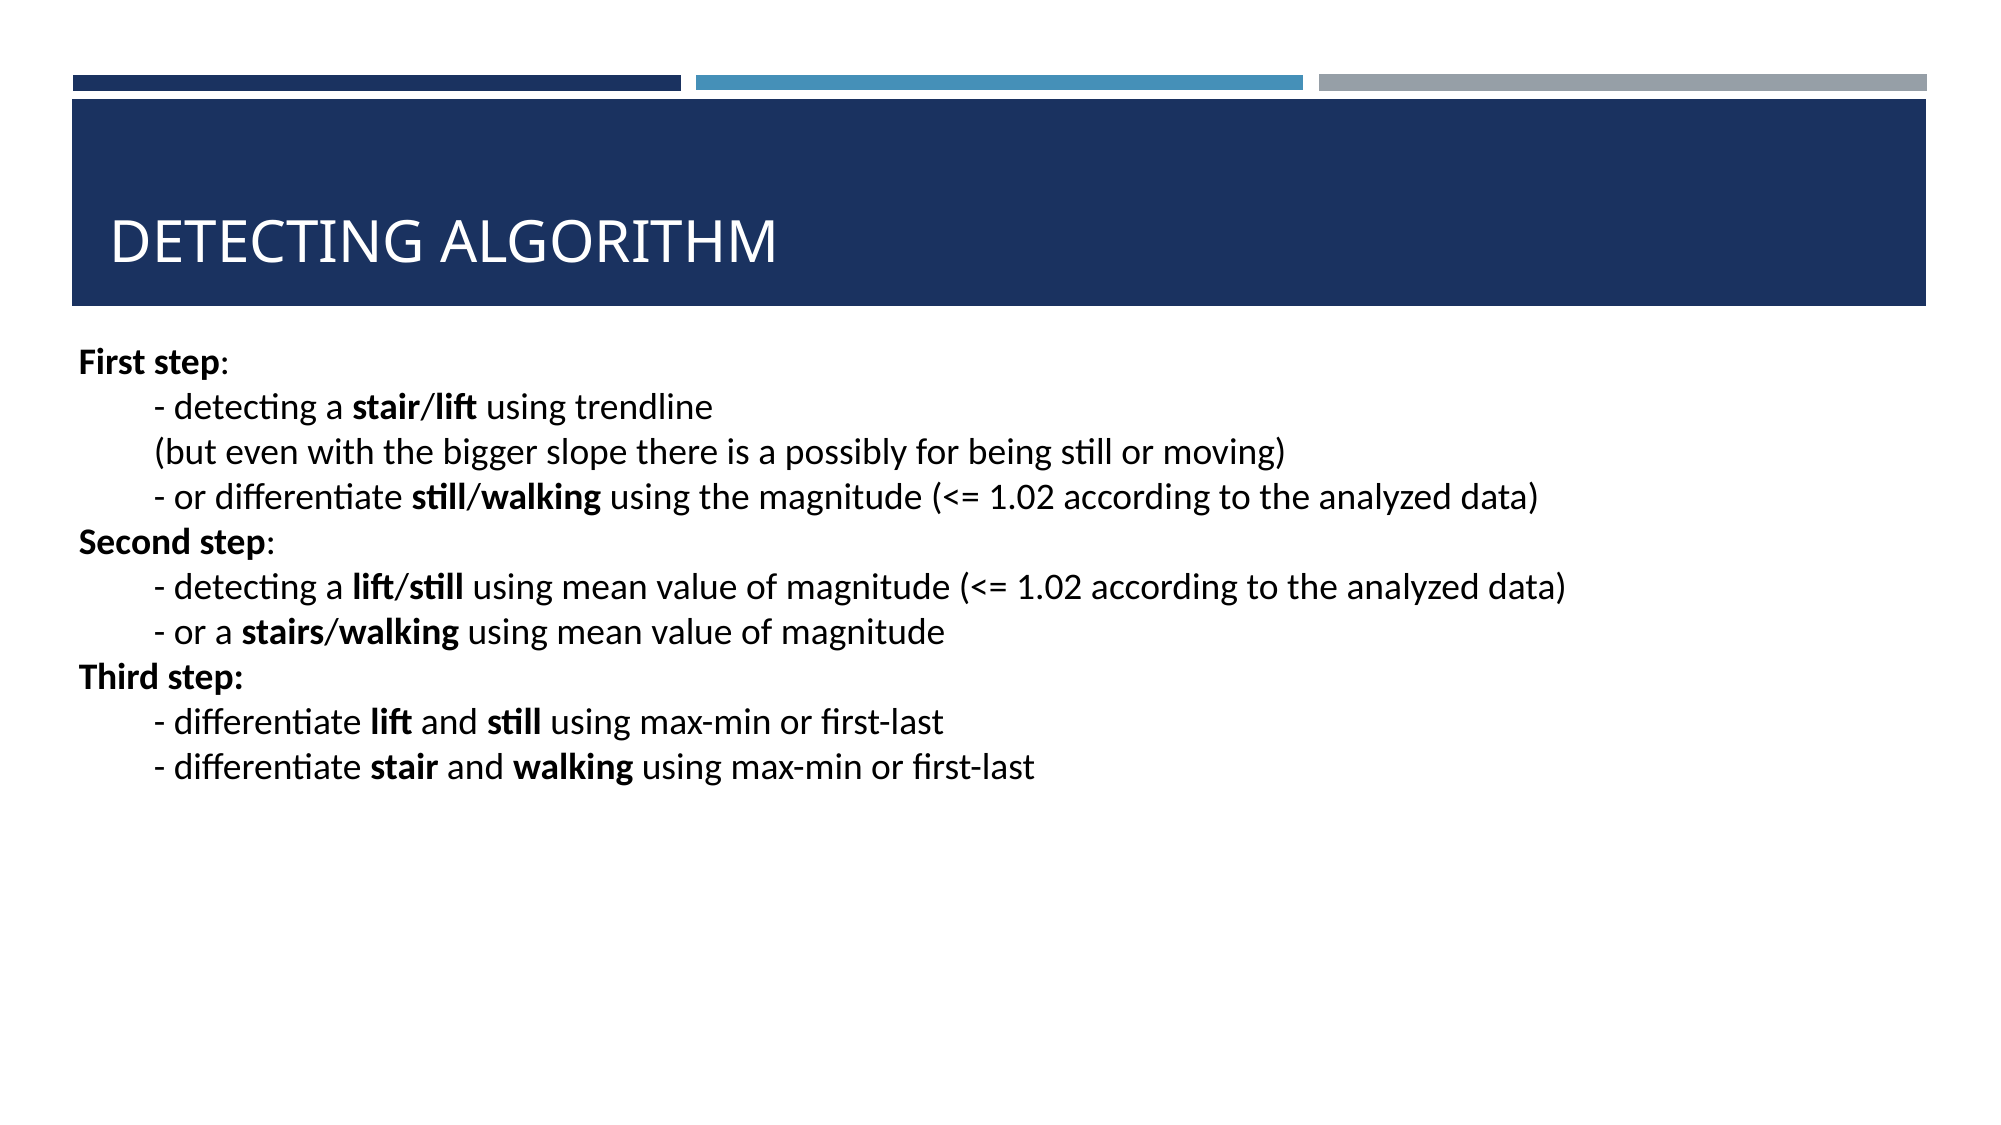

# Detecting Algorithm
First step:
	- detecting a stair/lift using trendline
	(but even with the bigger slope there is a possibly for being still or moving)
	- or differentiate still/walking using the magnitude (<= 1.02 according to the analyzed data)
Second step:
	- detecting a lift/still using mean value of magnitude (<= 1.02 according to the analyzed data)
	- or a stairs/walking using mean value of magnitude
Third step:
	- differentiate lift and still using max-min or first-last
	- differentiate stair and walking using max-min or first-last